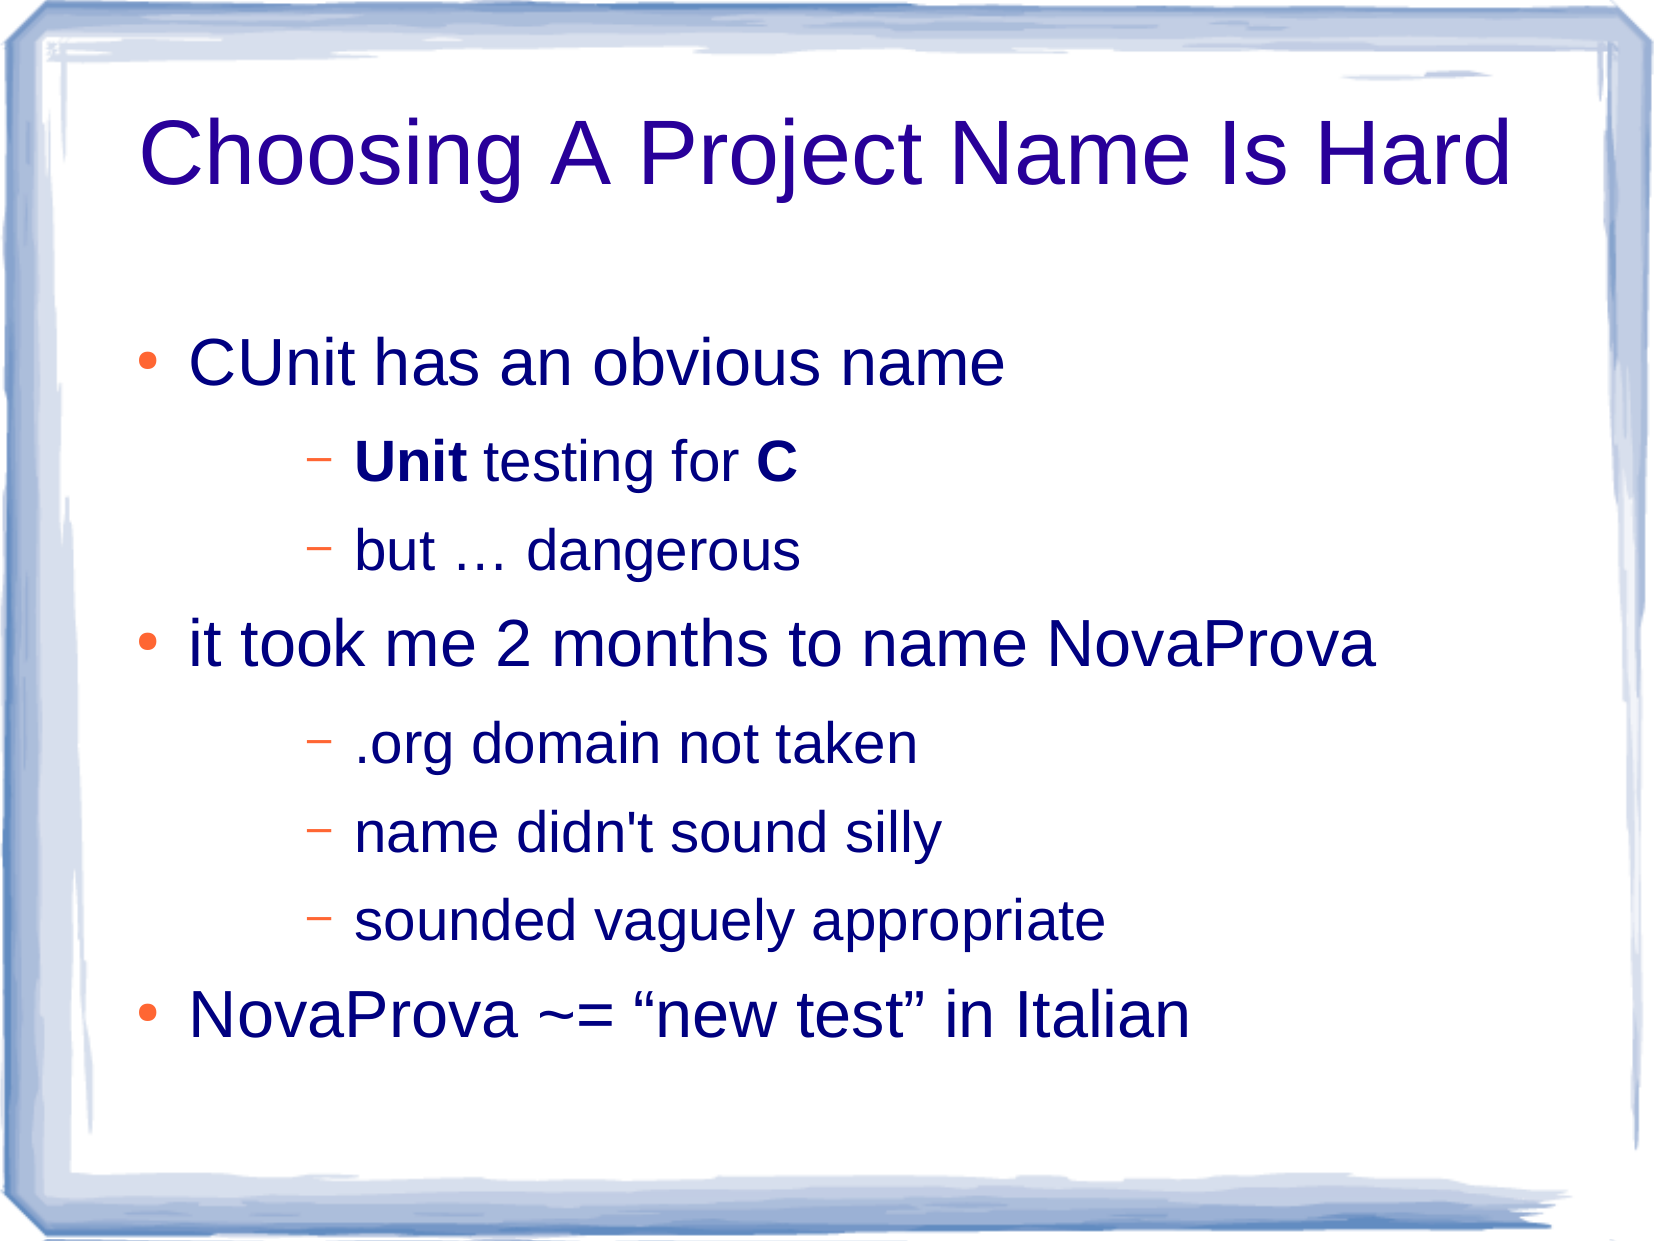

# Choosing A Project Name Is Hard
CUnit has an obvious name
Unit testing for C
but … dangerous
it took me 2 months to name NovaProva
.org domain not taken
name didn't sound silly
sounded vaguely appropriate
NovaProva ~= “new test” in Italian